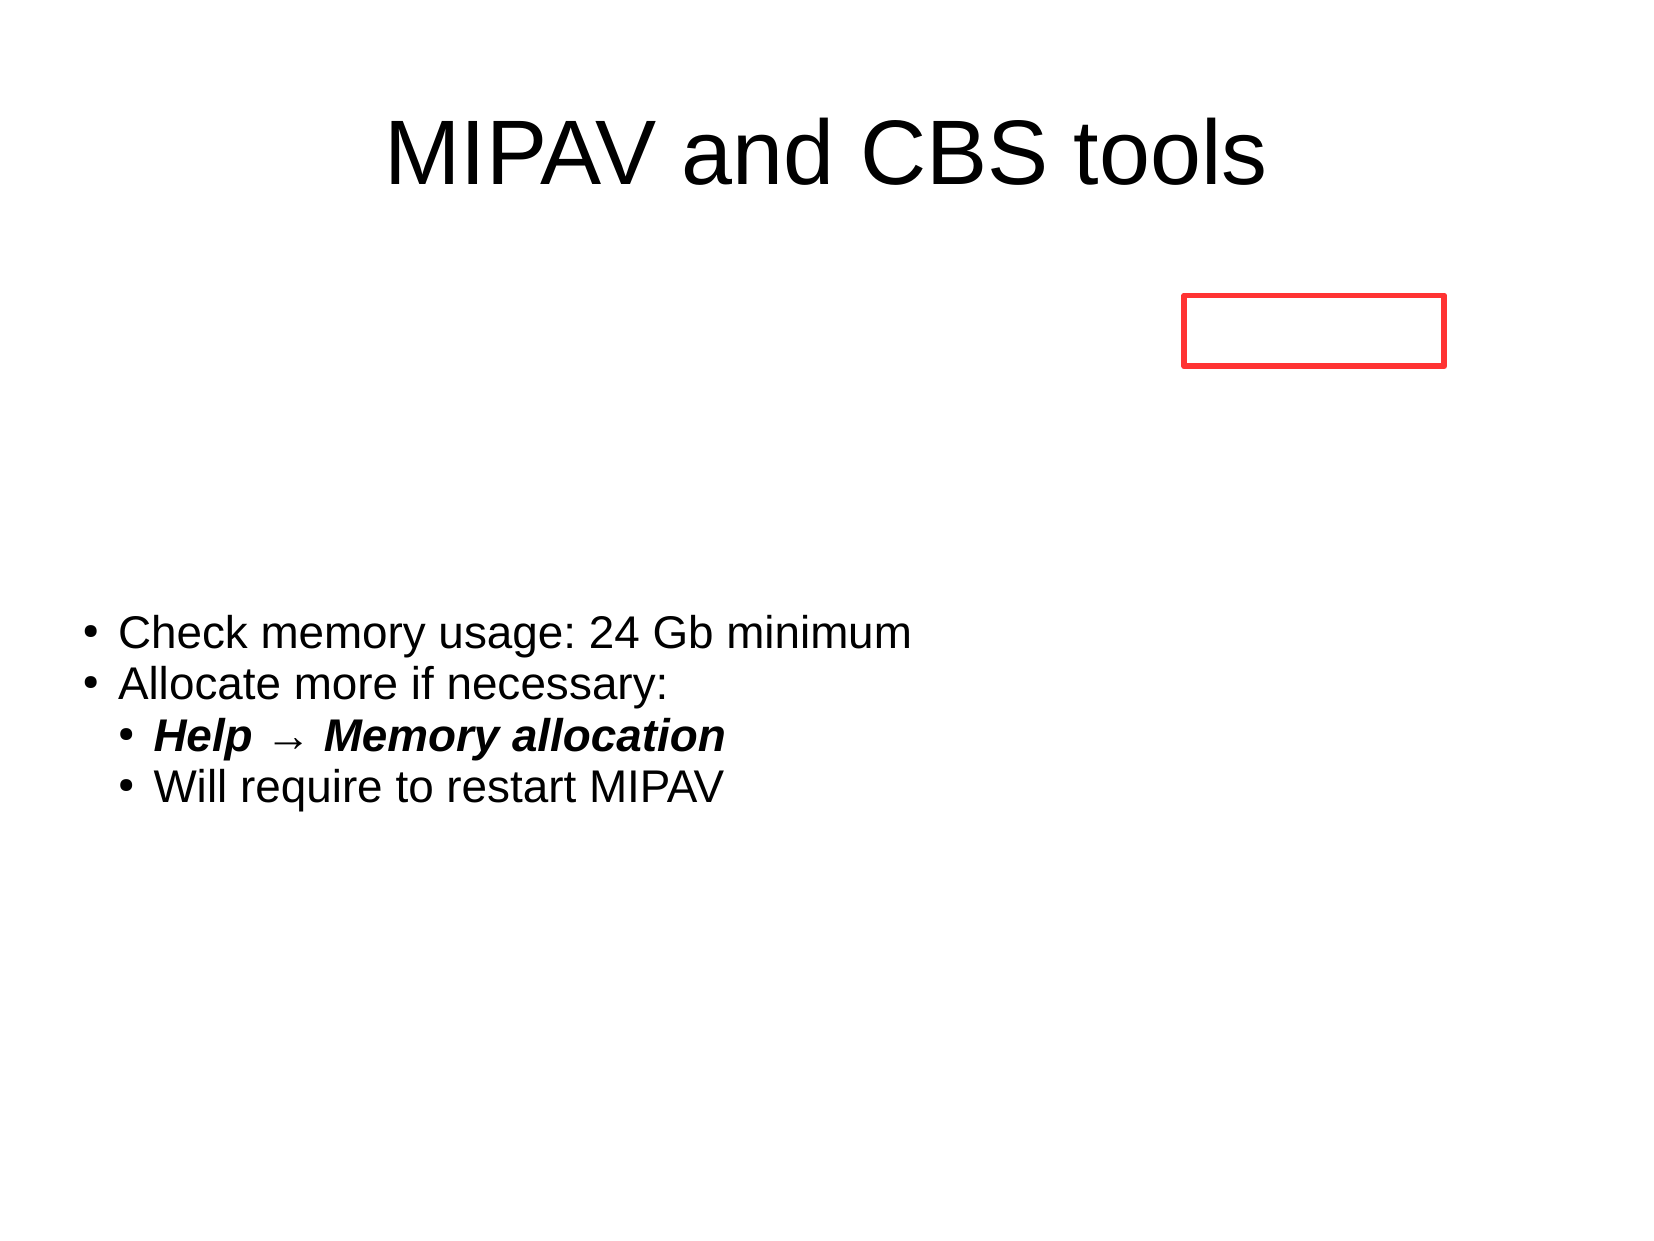

# MIPAV and CBS tools
Check memory usage: 24 Gb minimum
Allocate more if necessary:
Help → Memory allocation
Will require to restart MIPAV